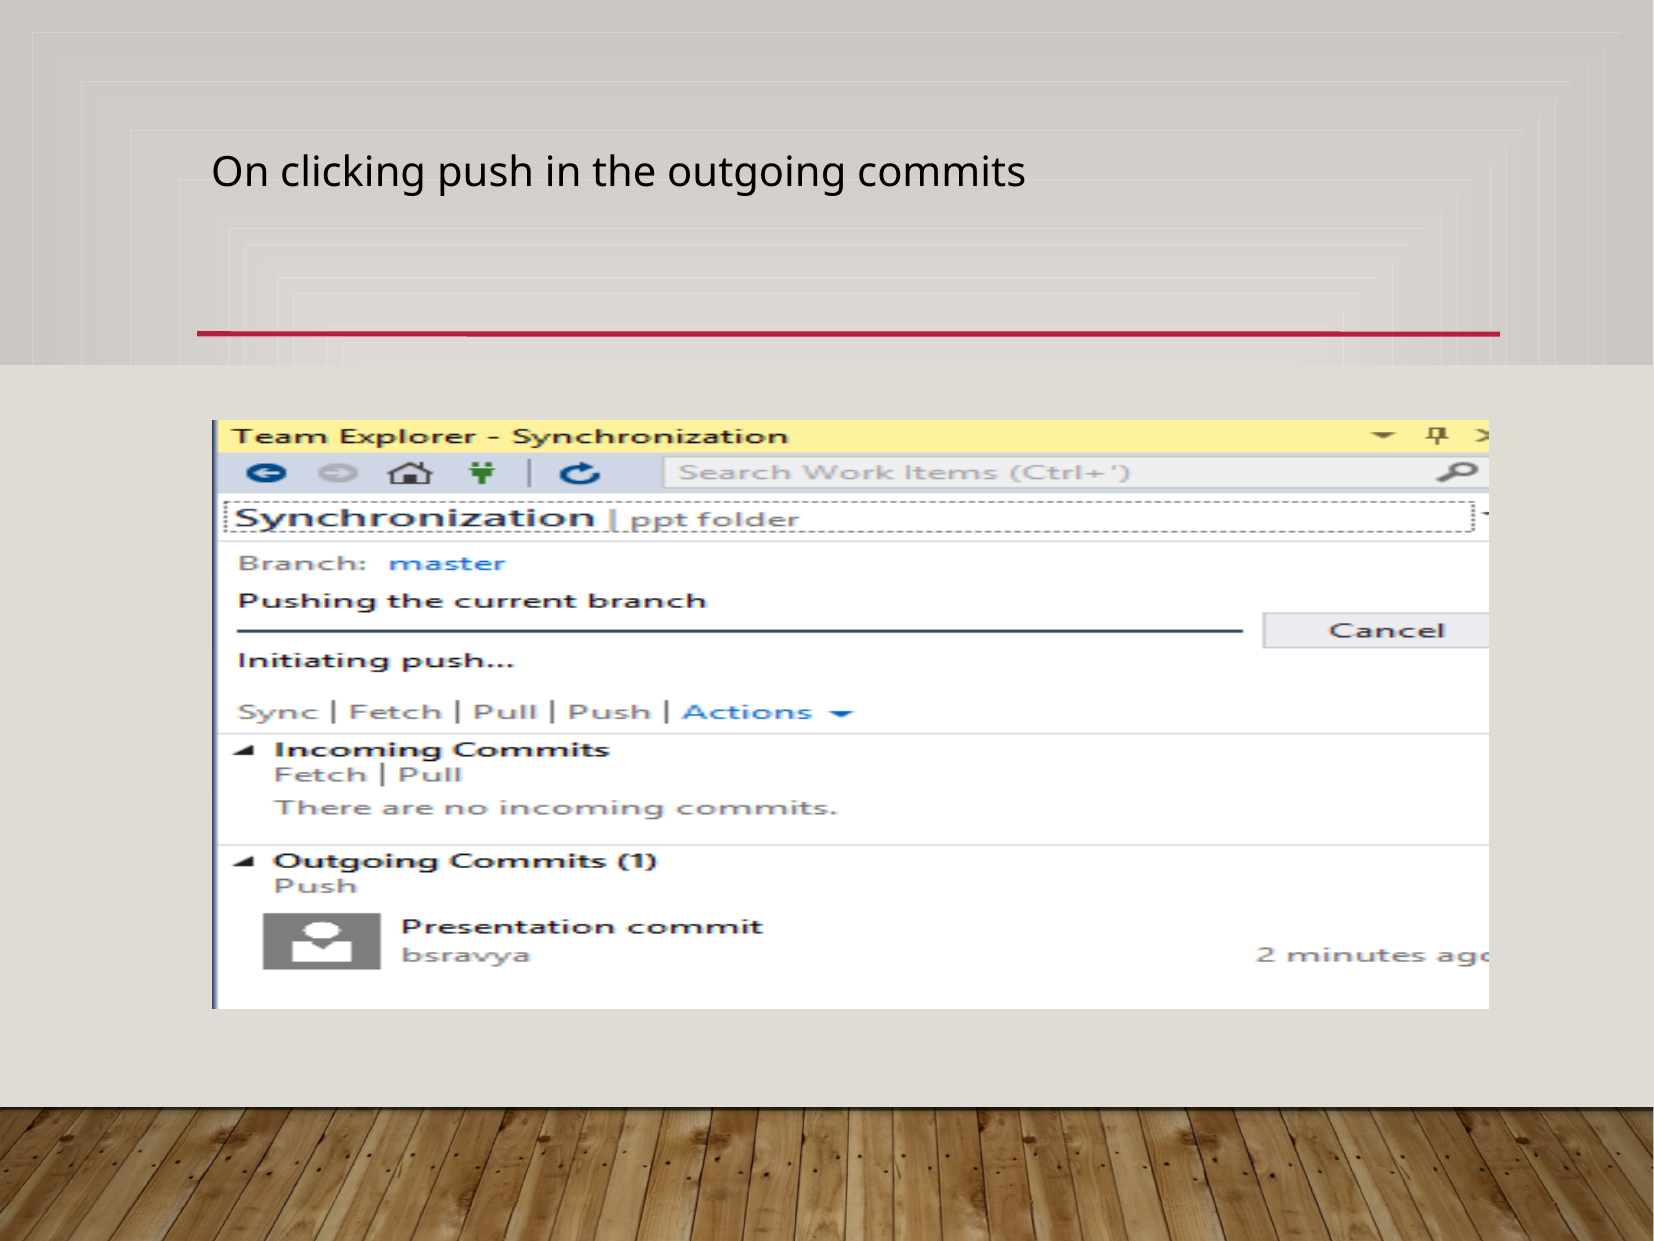

# On clicking push in the outgoing commits